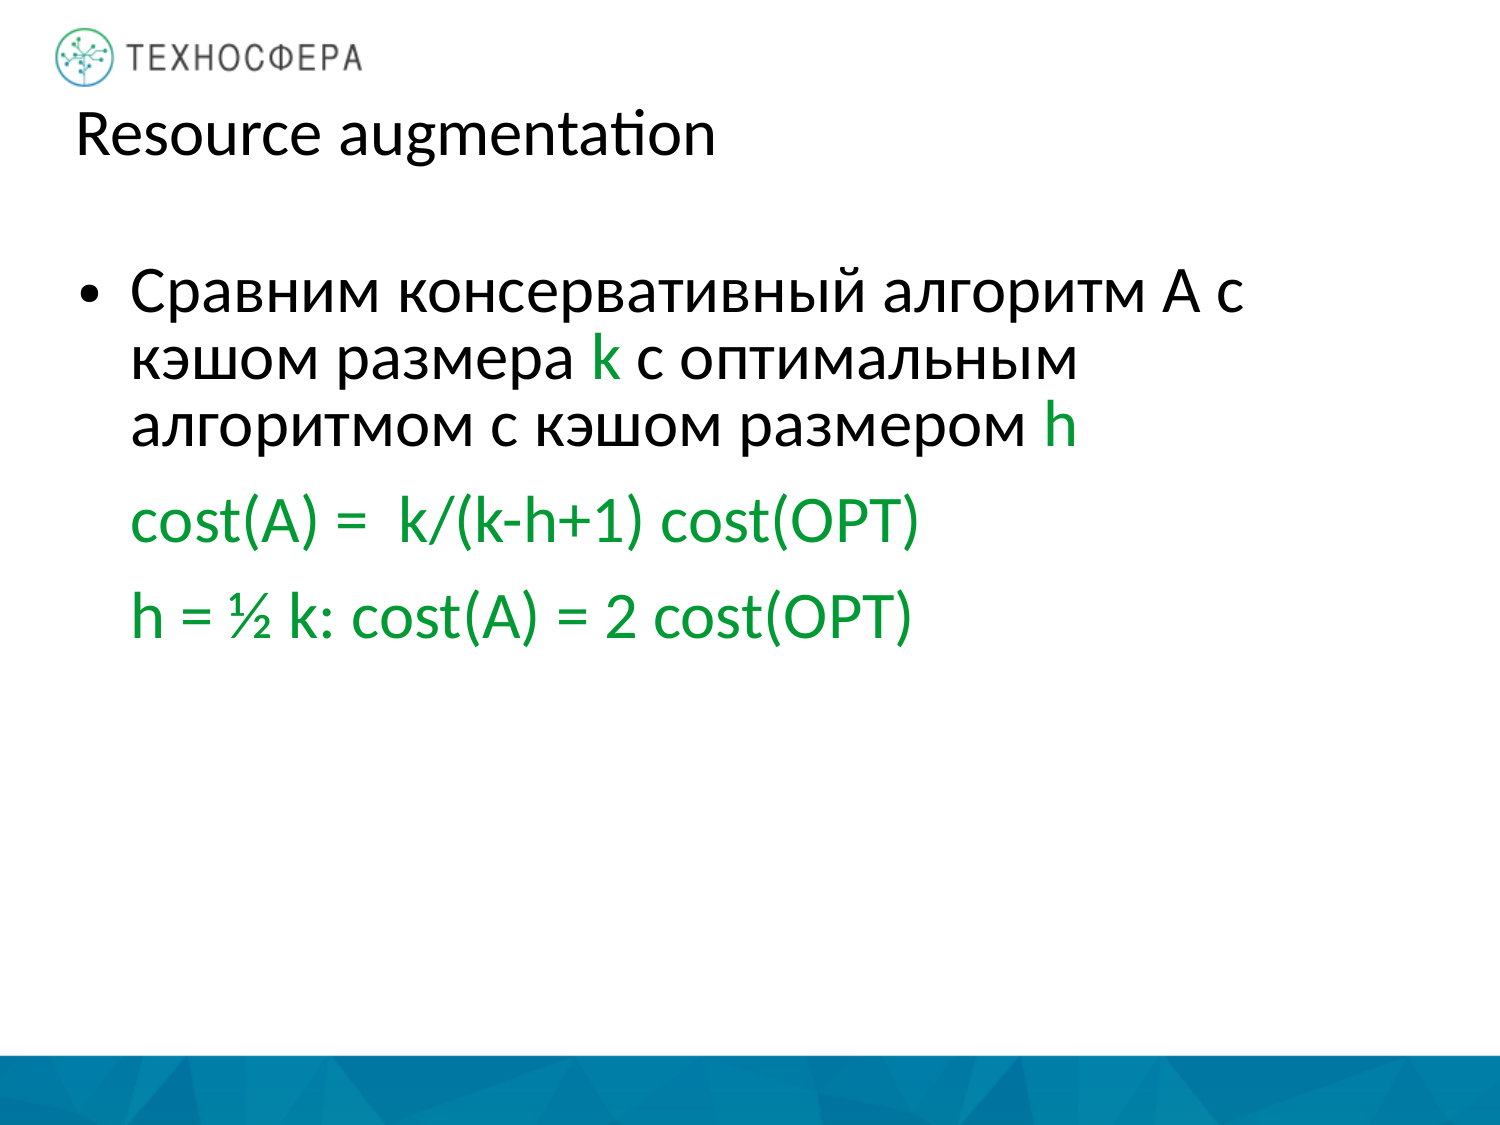

# Resource augmentation
Сравним консервативный алгоритм A с кэшом размера k с оптимальным алгоритмом с кэшом размером h
сost(A) = k/(k-h+1) cost(OPT)
h = ½ k: cost(A) = 2 cost(OPT)